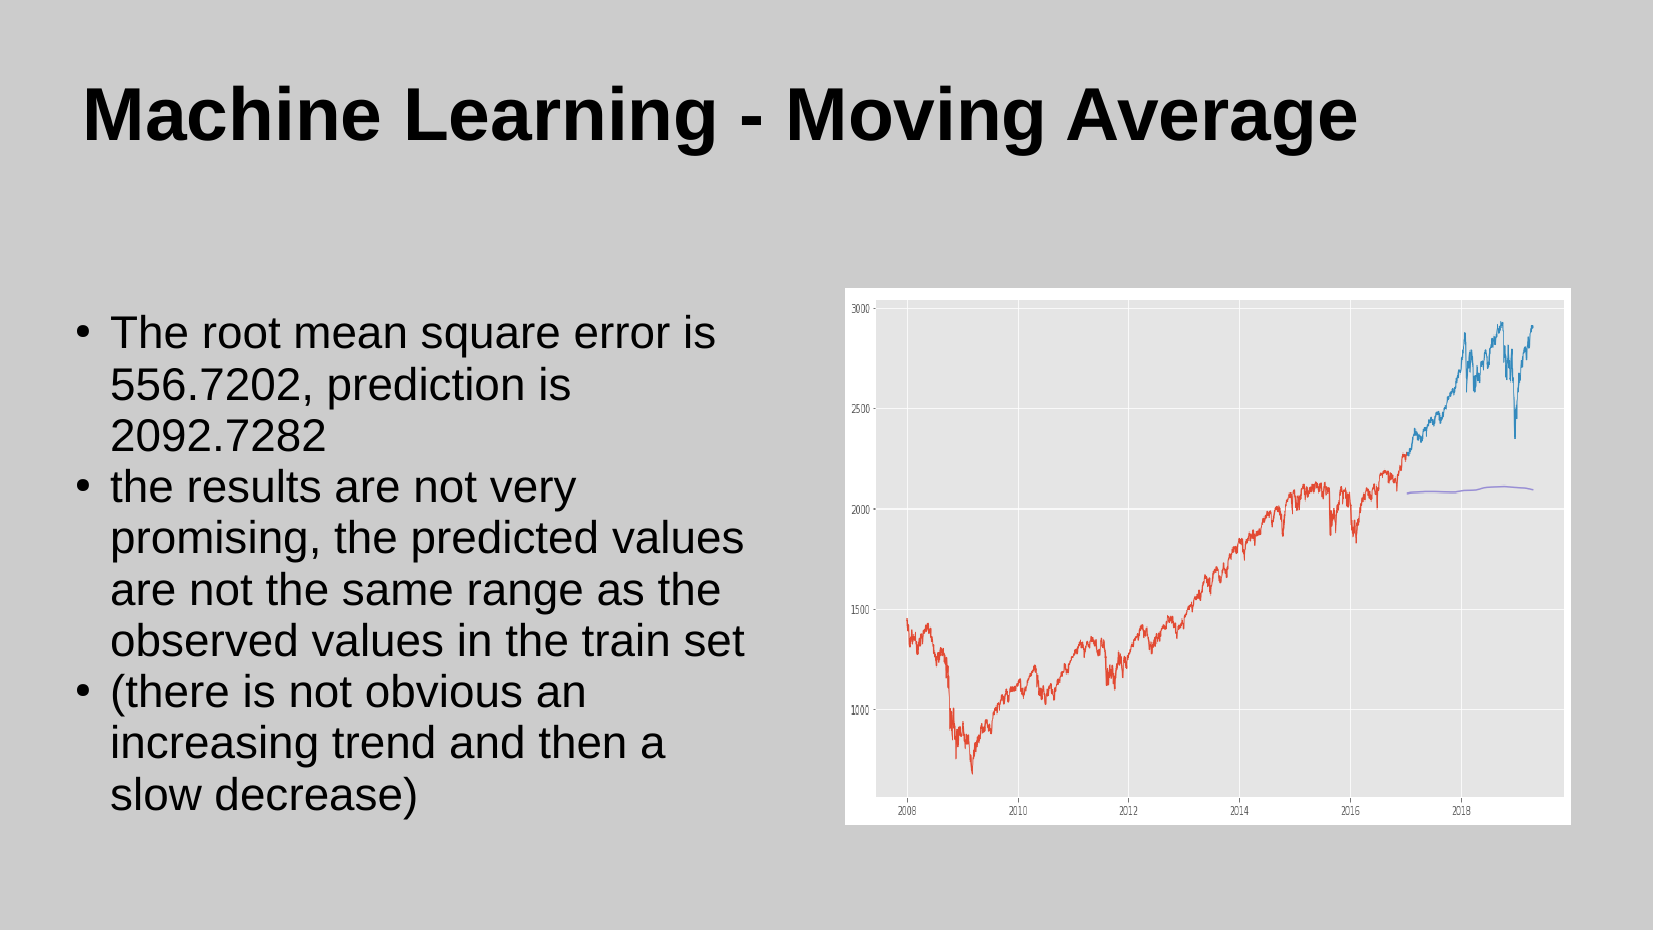

# Machine Learning - Moving Average
The root mean square error is 556.7202, prediction is 2092.7282
the results are not very promising, the predicted values are not the same range as the observed values in the train set
(there is not obvious an increasing trend and then a slow decrease)